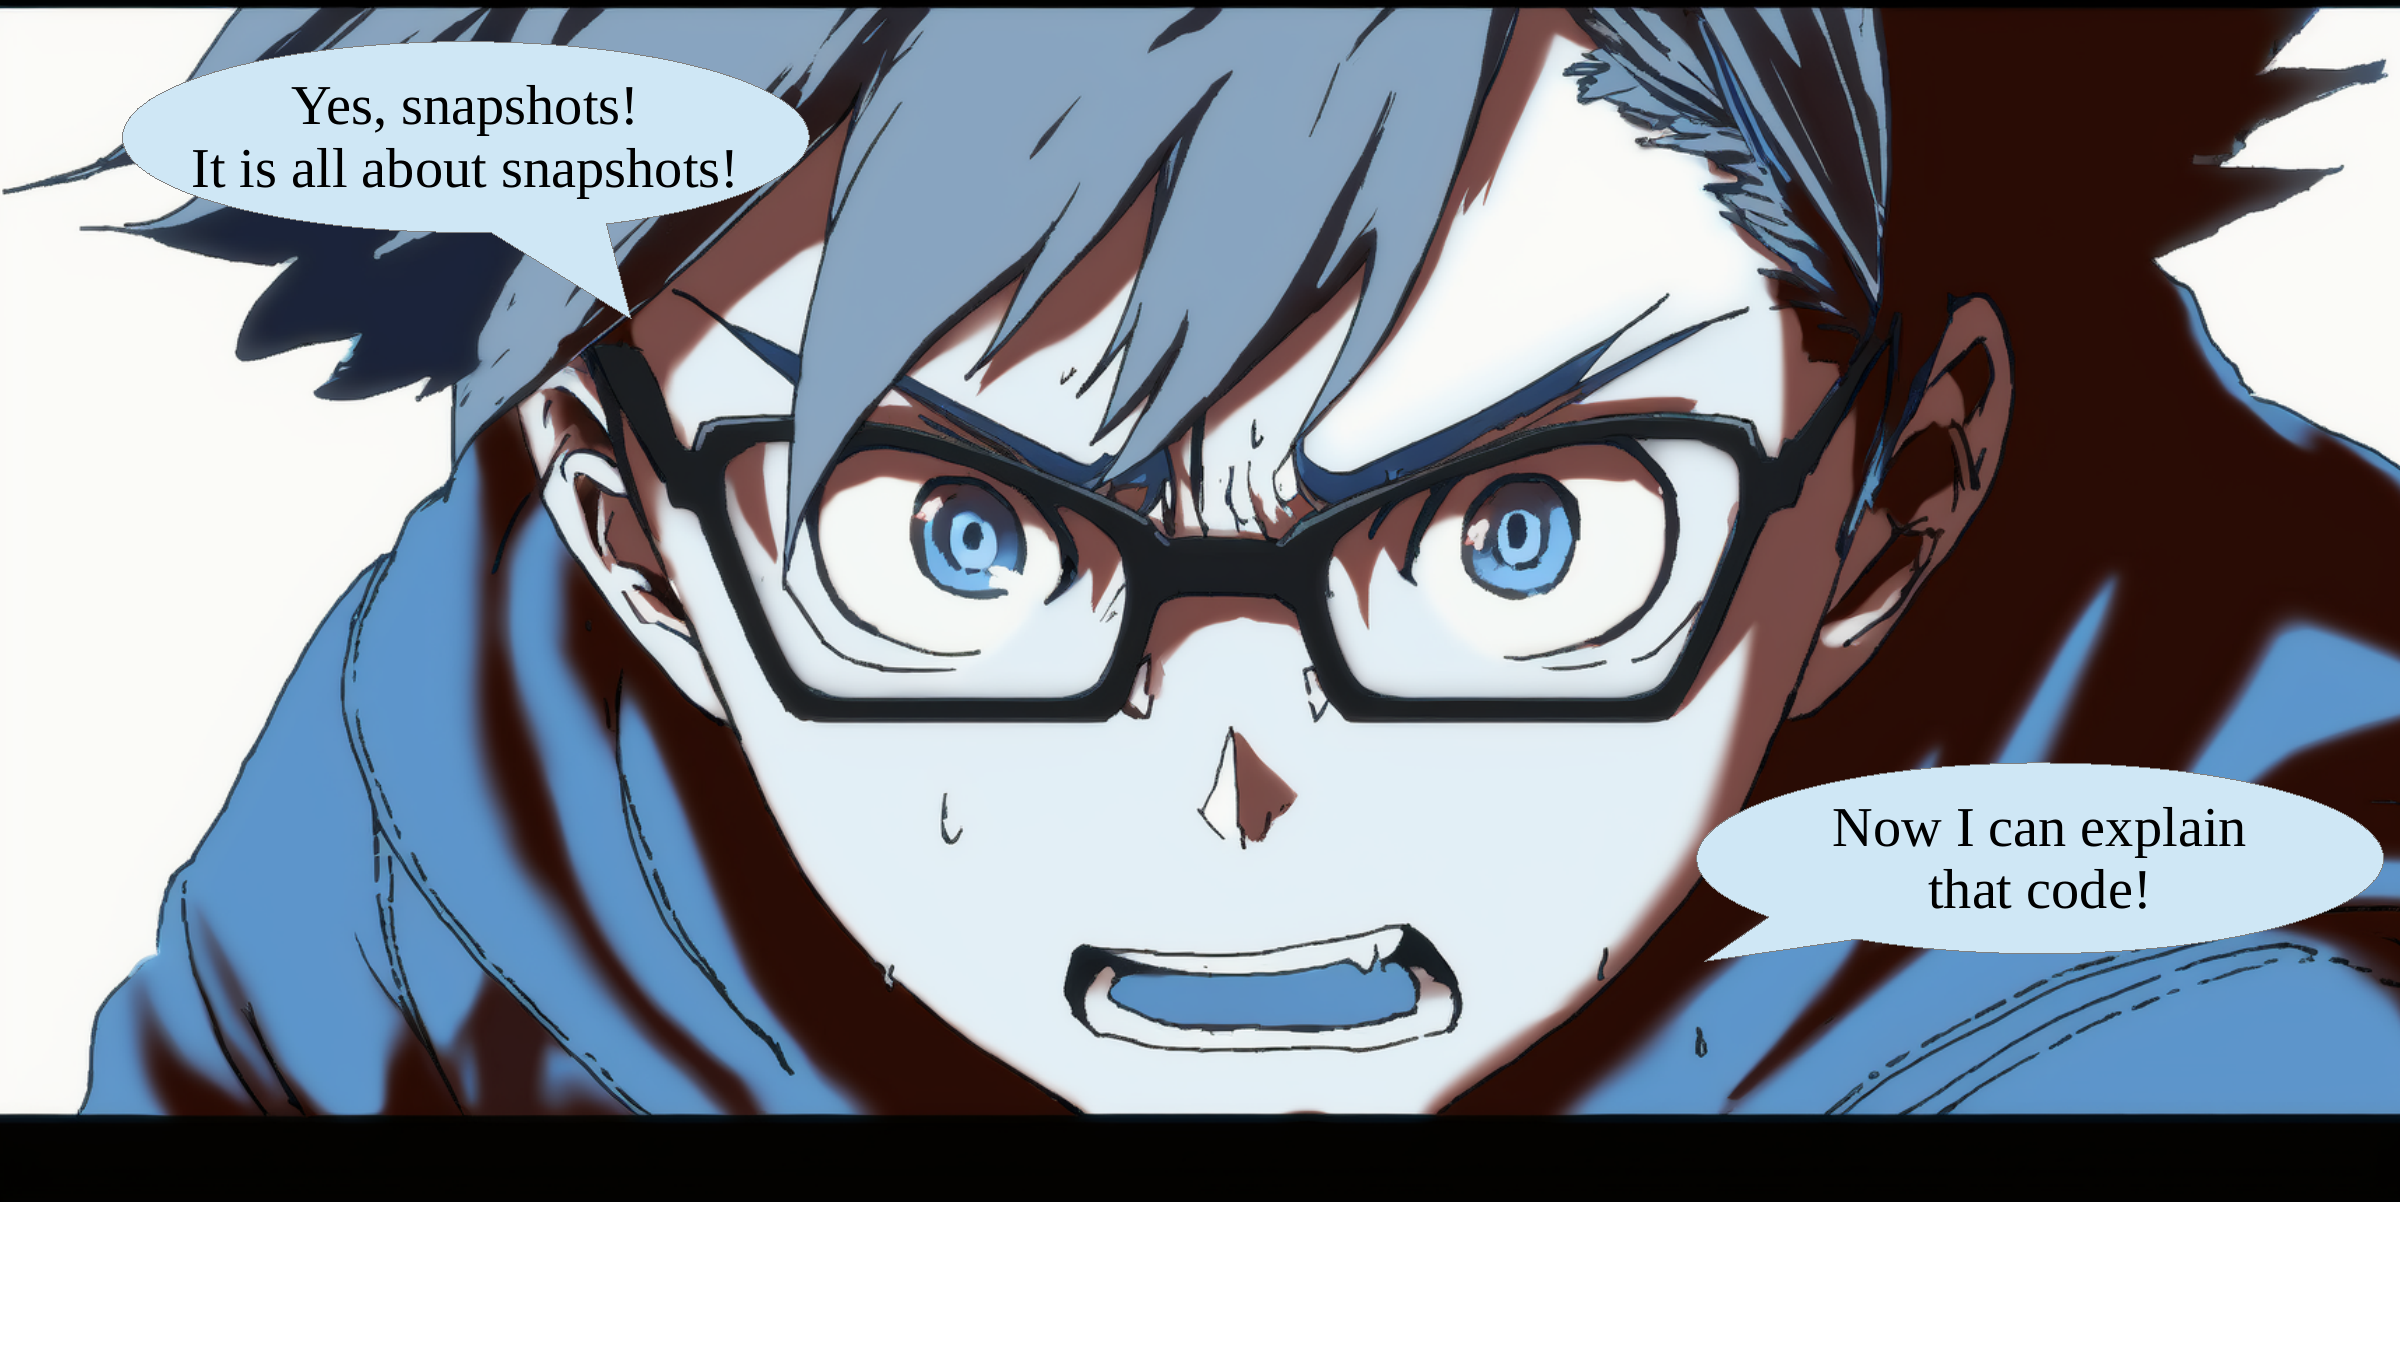

Yes, snapshots!
It is all about snapshots!
Now I can explain
that code!